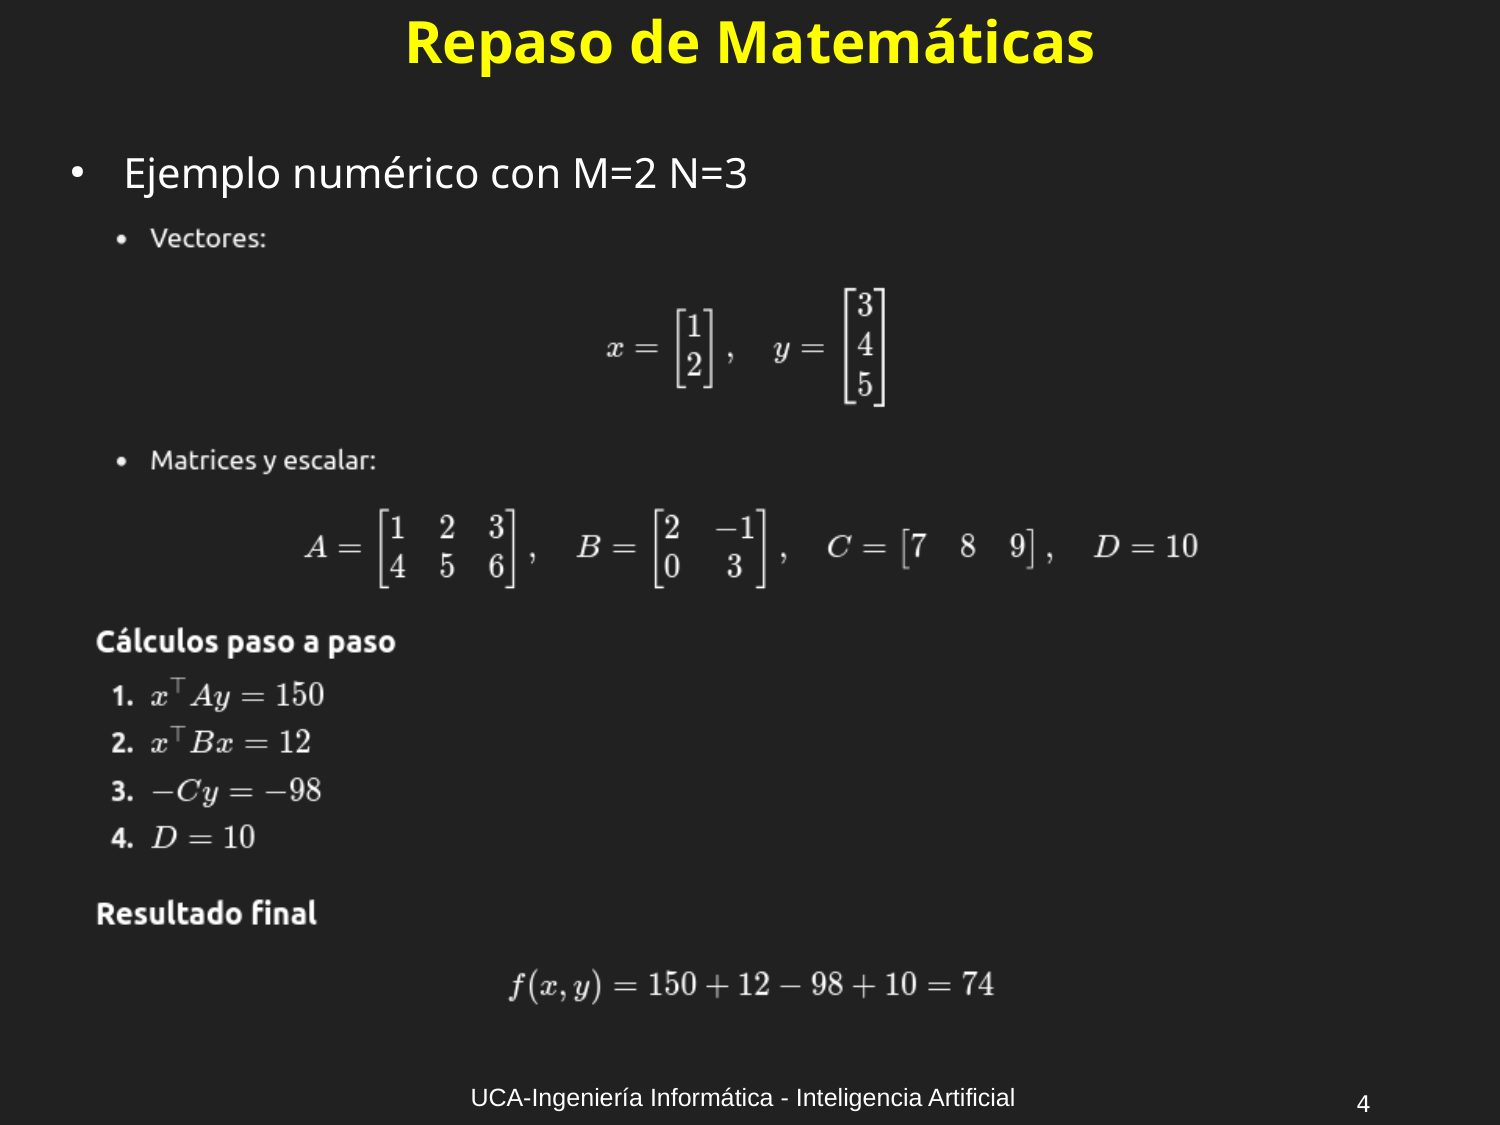

# Repaso de Matemáticas
Ejemplo numérico con M=2 N=3